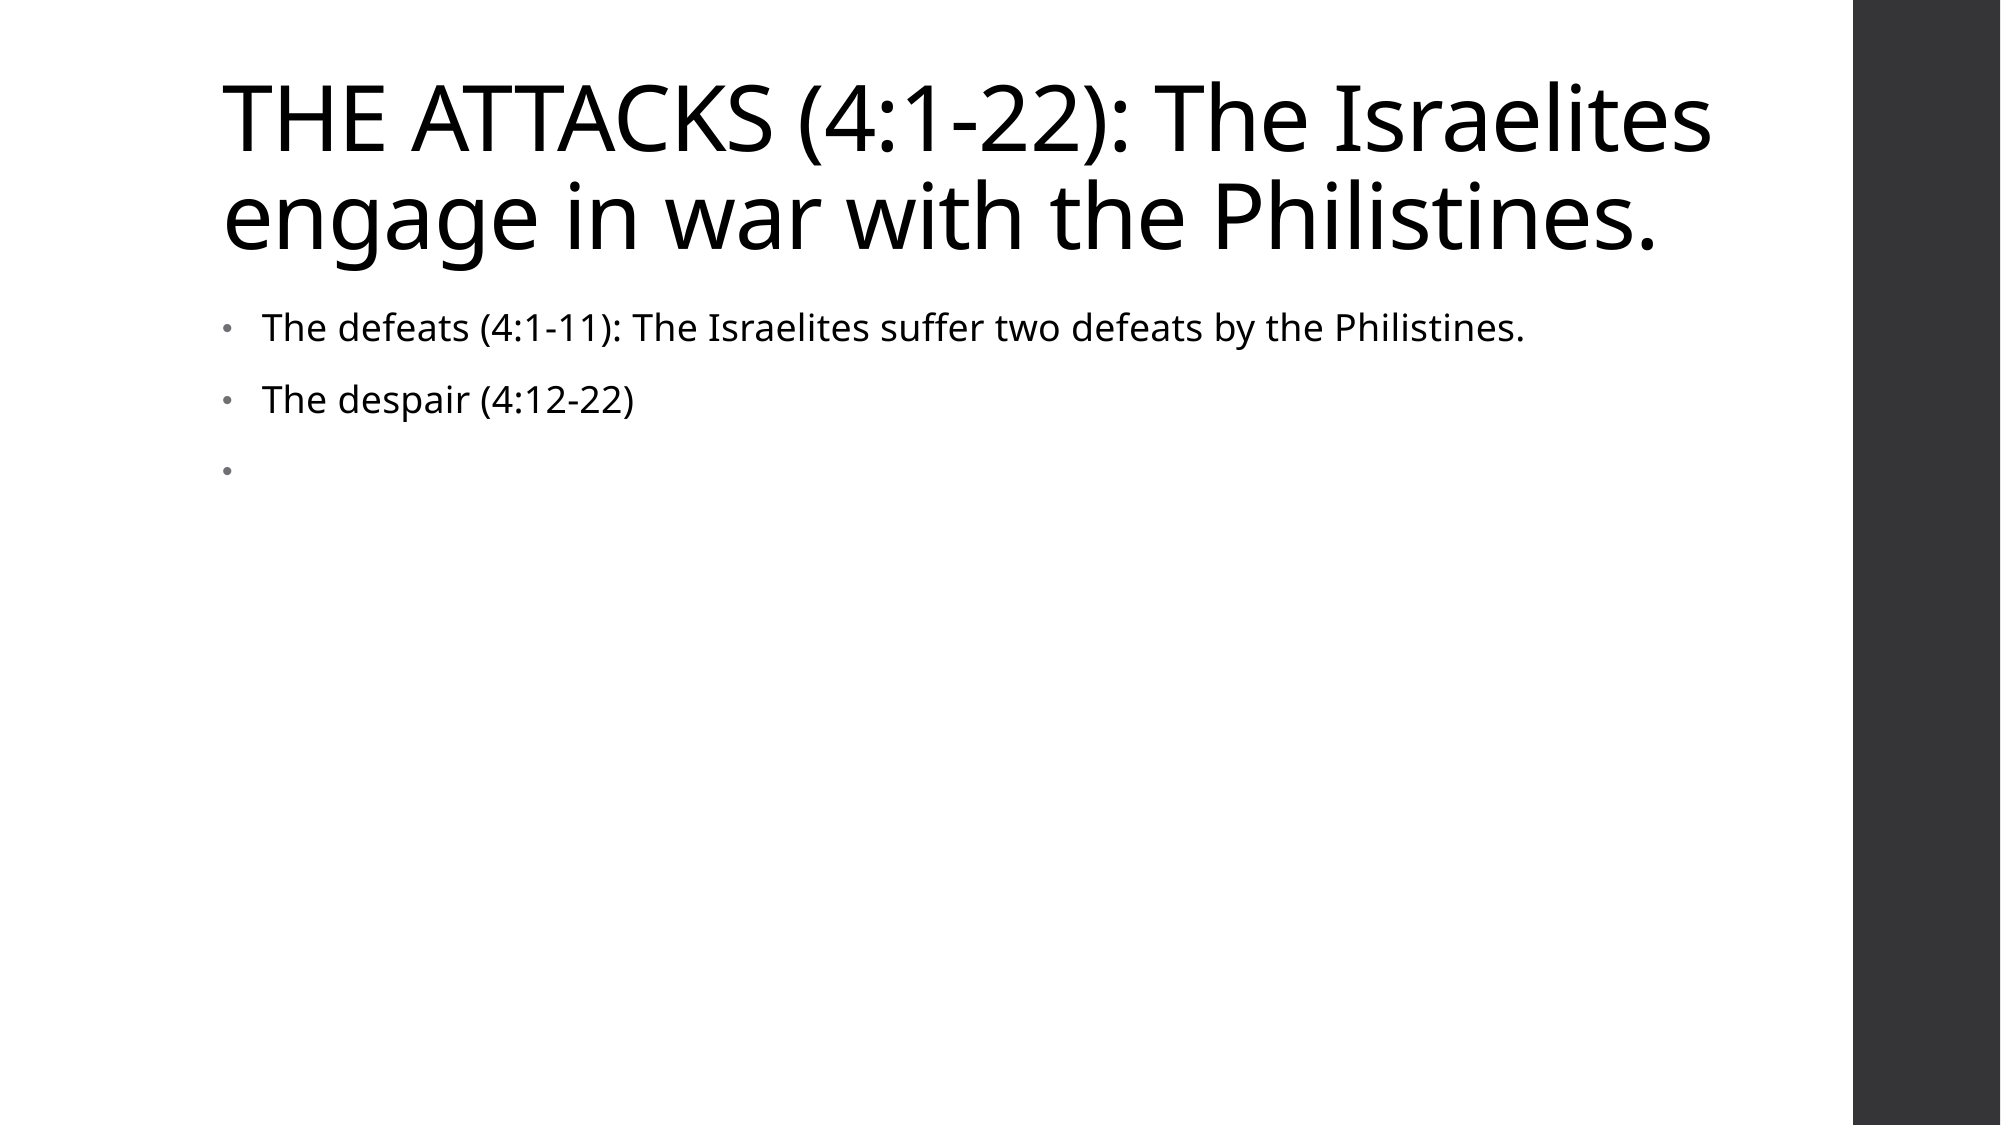

# THE ATTACKS (4:1-22): The Israelites engage in war with the Philistines.
 The defeats (4:1-11): The Israelites suffer two defeats by the Philistines.
 The despair (4:12-22)